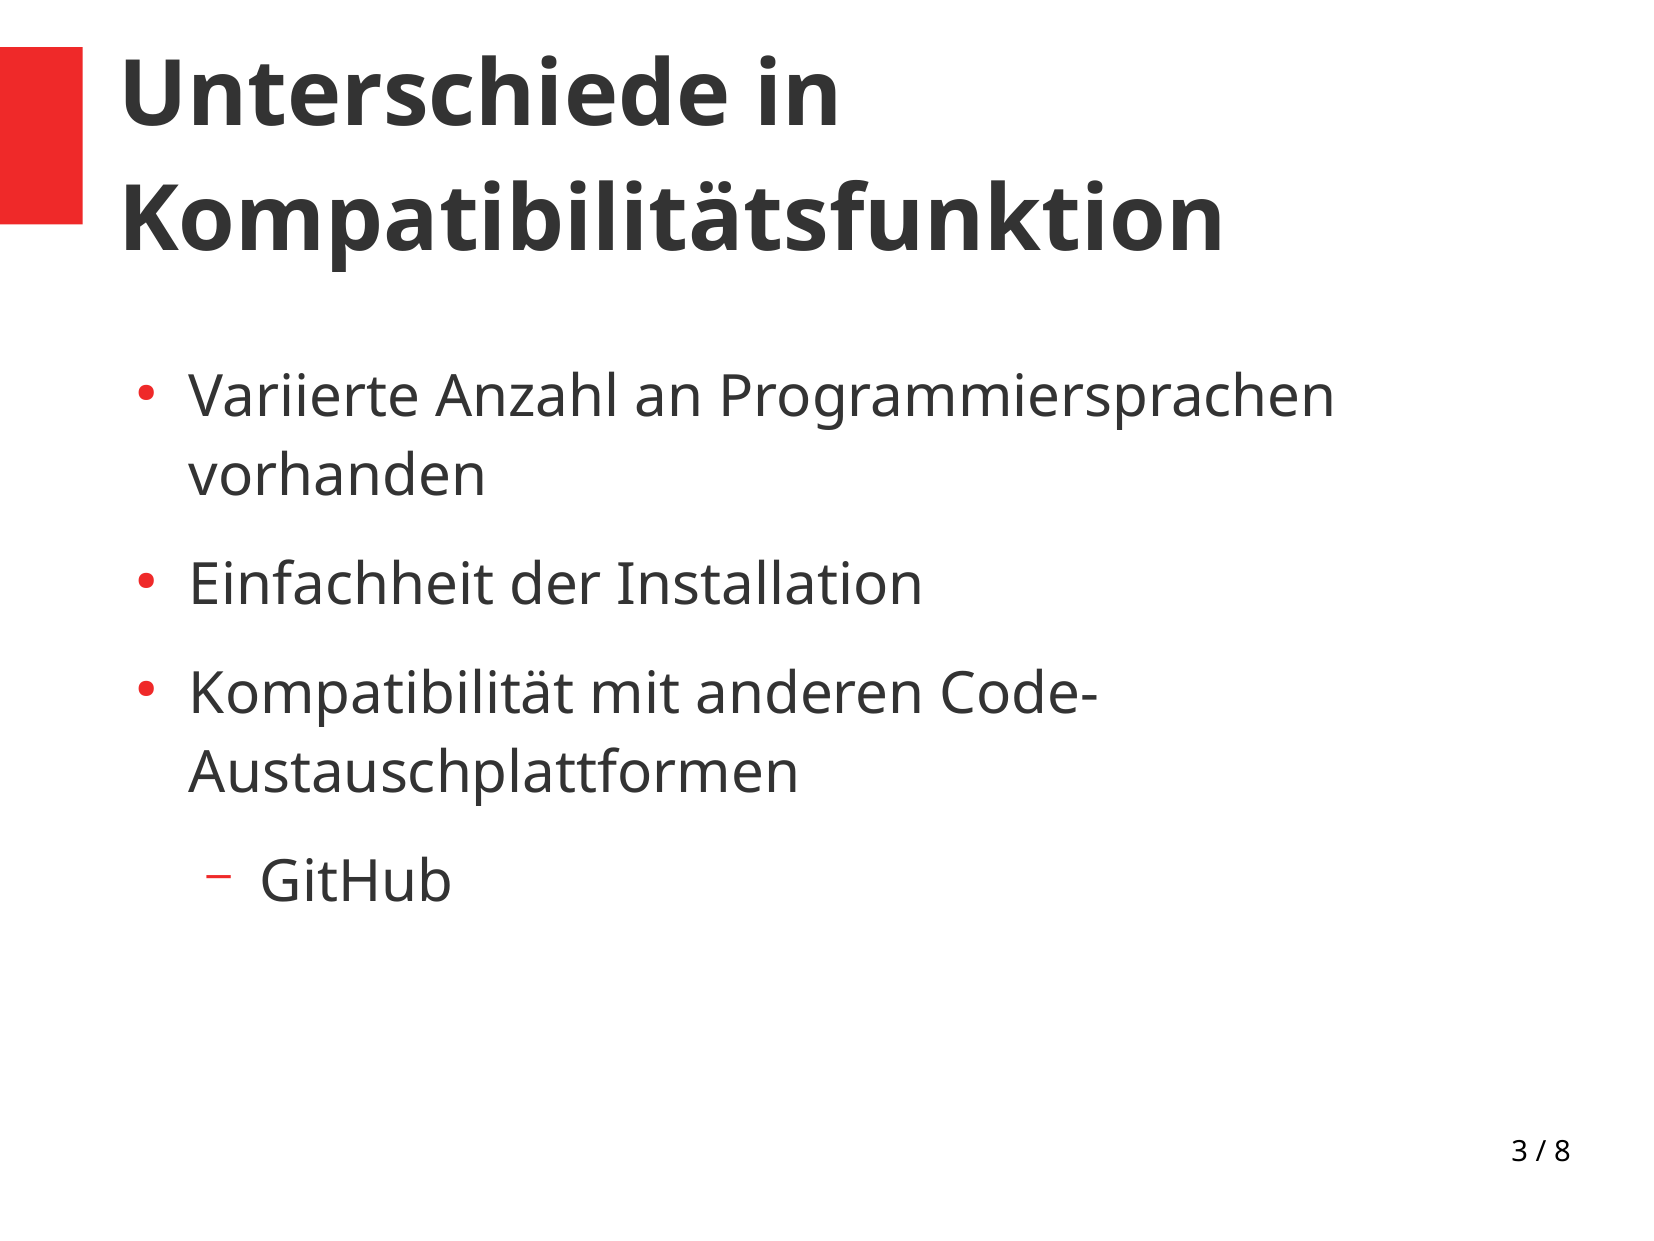

# Unterschiede in Kompatibilitätsfunktion
Variierte Anzahl an Programmiersprachen vorhanden
Einfachheit der Installation
Kompatibilität mit anderen Code-Austauschplattformen
GitHub
3